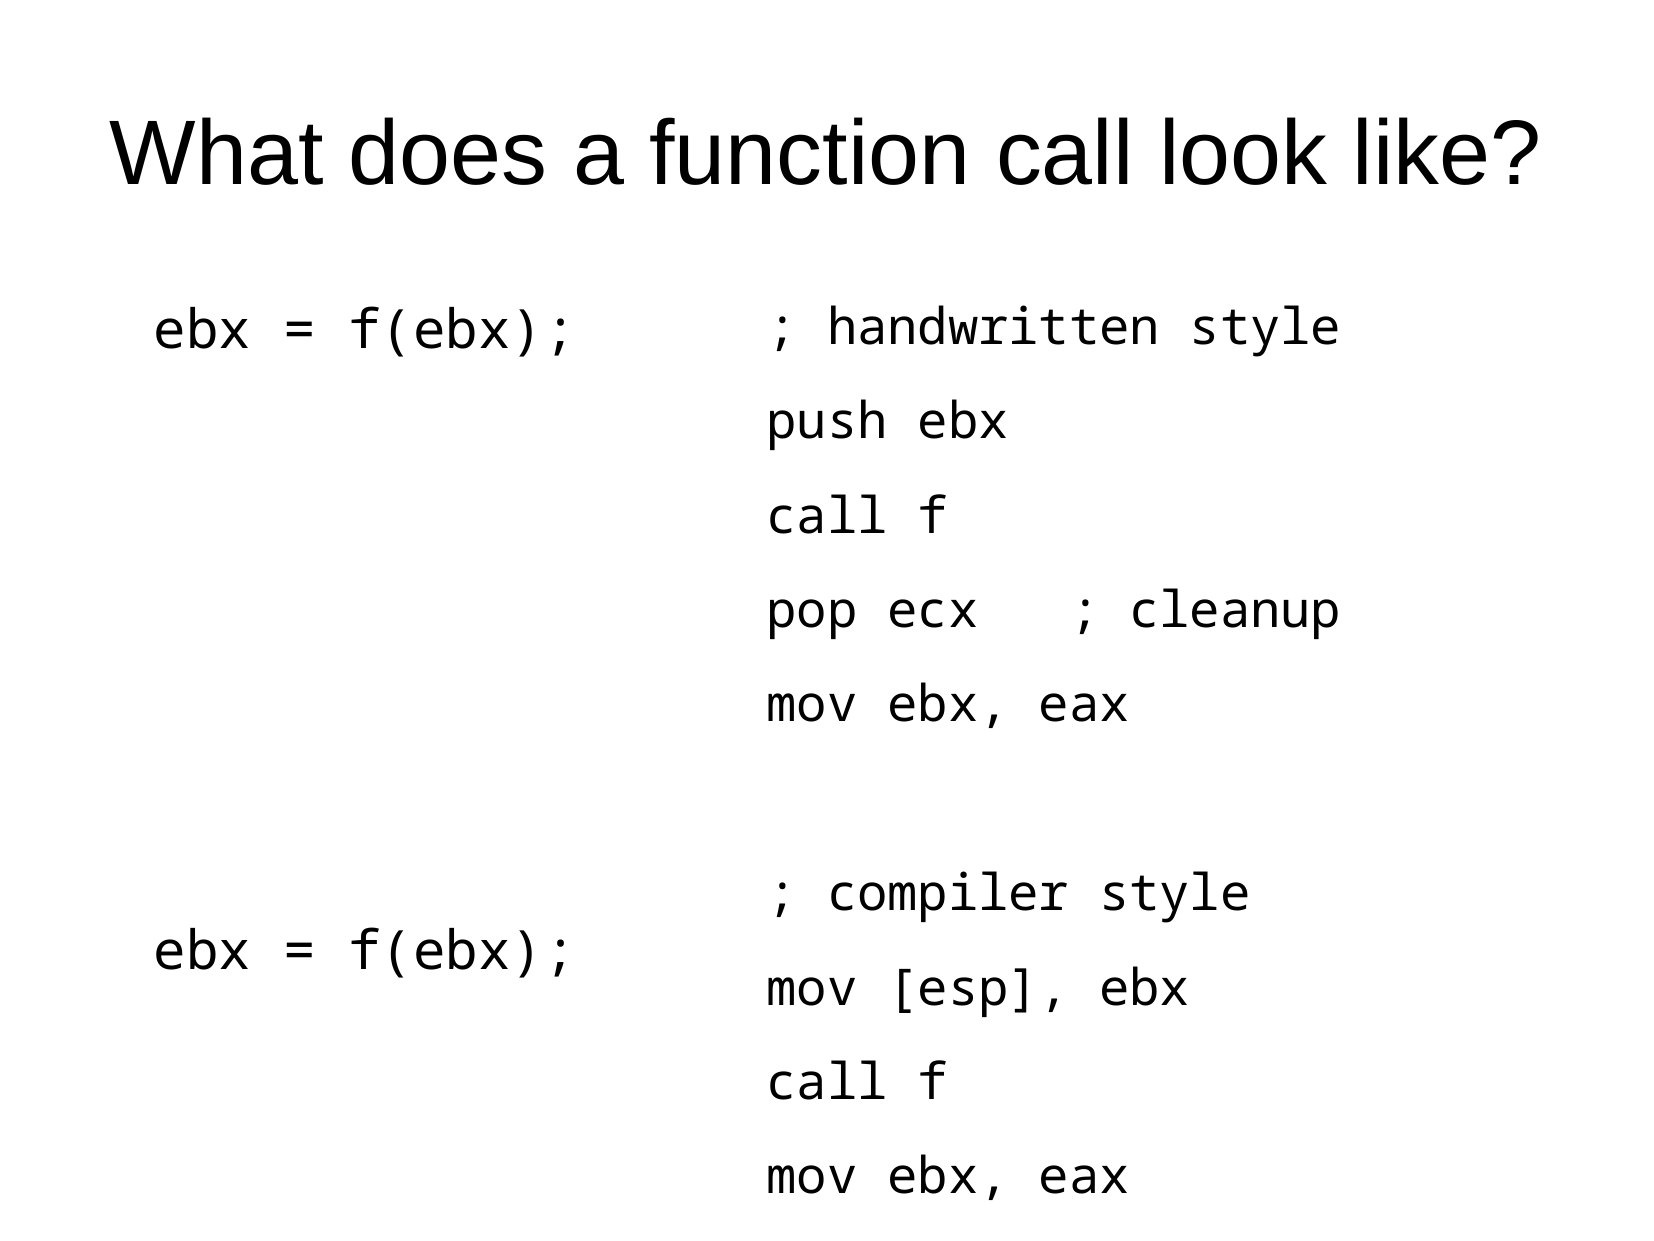

# What does a function call look like?
ebx = f(ebx);
ebx = f(ebx);
; handwritten style
push ebx
call f
pop ecx ; cleanup
mov ebx, eax
; compiler style
mov [esp], ebx
call f
mov ebx, eax